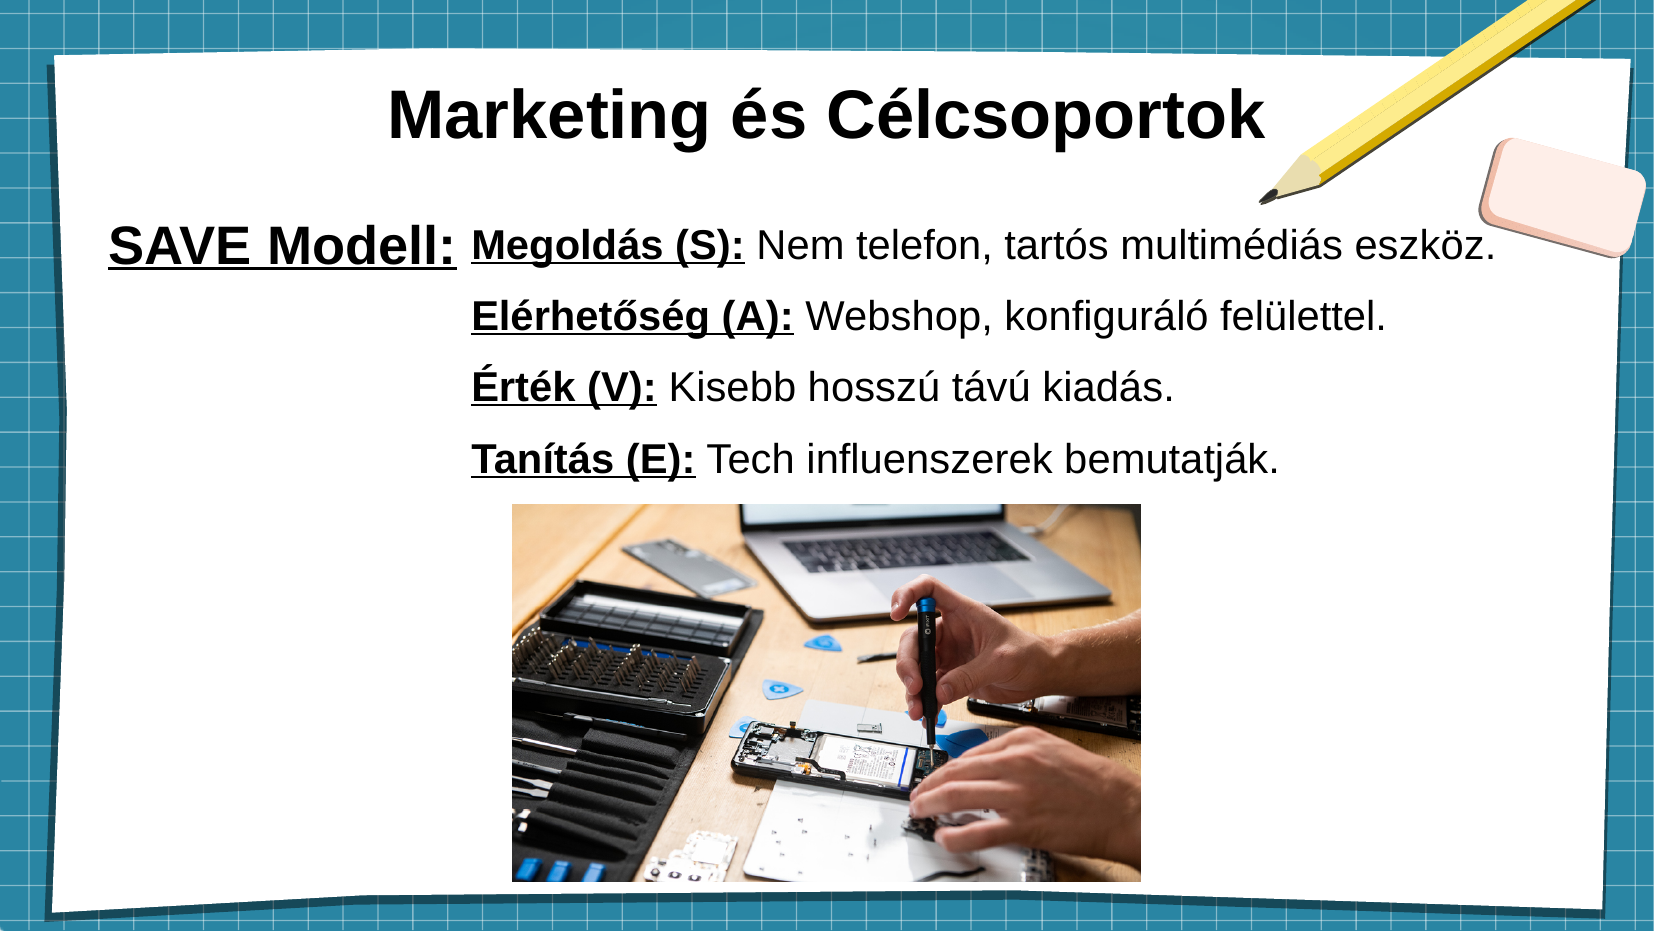

# Marketing és Célcsoportok
SAVE Modell:
Megoldás (S): Nem telefon, tartós multimédiás eszköz.
Elérhetőség (A): Webshop, konfiguráló felülettel.
Érték (V): Kisebb hosszú távú kiadás.
Tanítás (E): Tech influenszerek bemutatják.